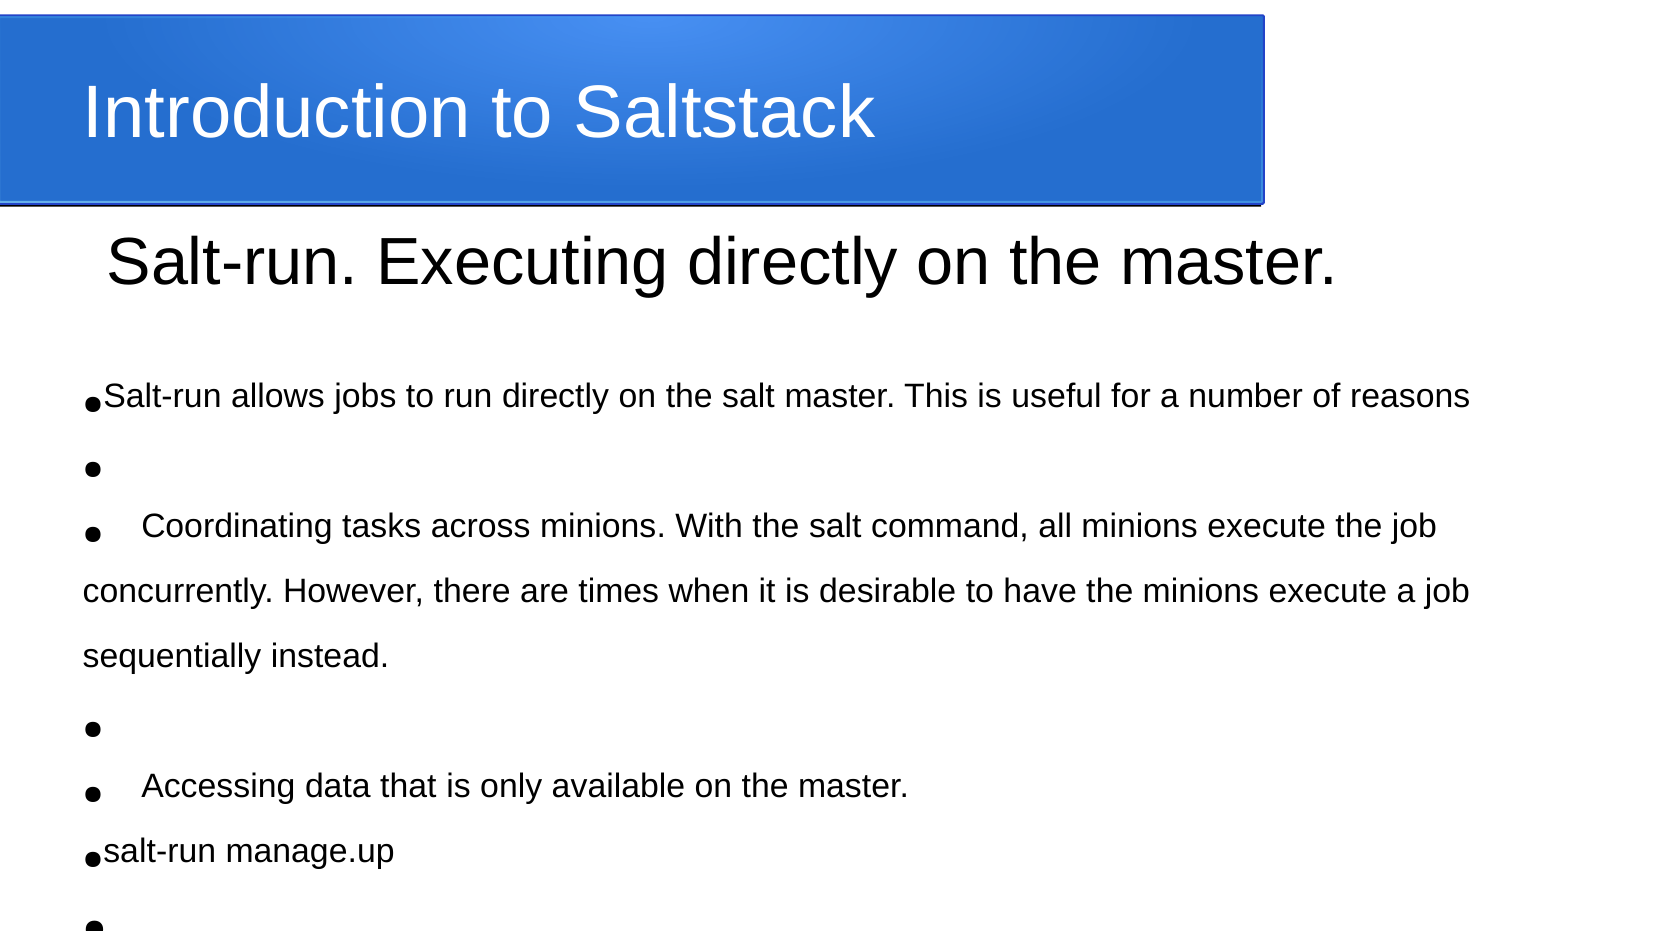

# Introduction to Saltstack
Salt-run. Executing directly on the master.
Salt-run allows jobs to run directly on the salt master. This is useful for a number of reasons
 Coordinating tasks across minions. With the salt command, all minions execute the job concurrently. However, there are times when it is desirable to have the minions execute a job sequentially instead.
 Accessing data that is only available on the master.
salt-run manage.up